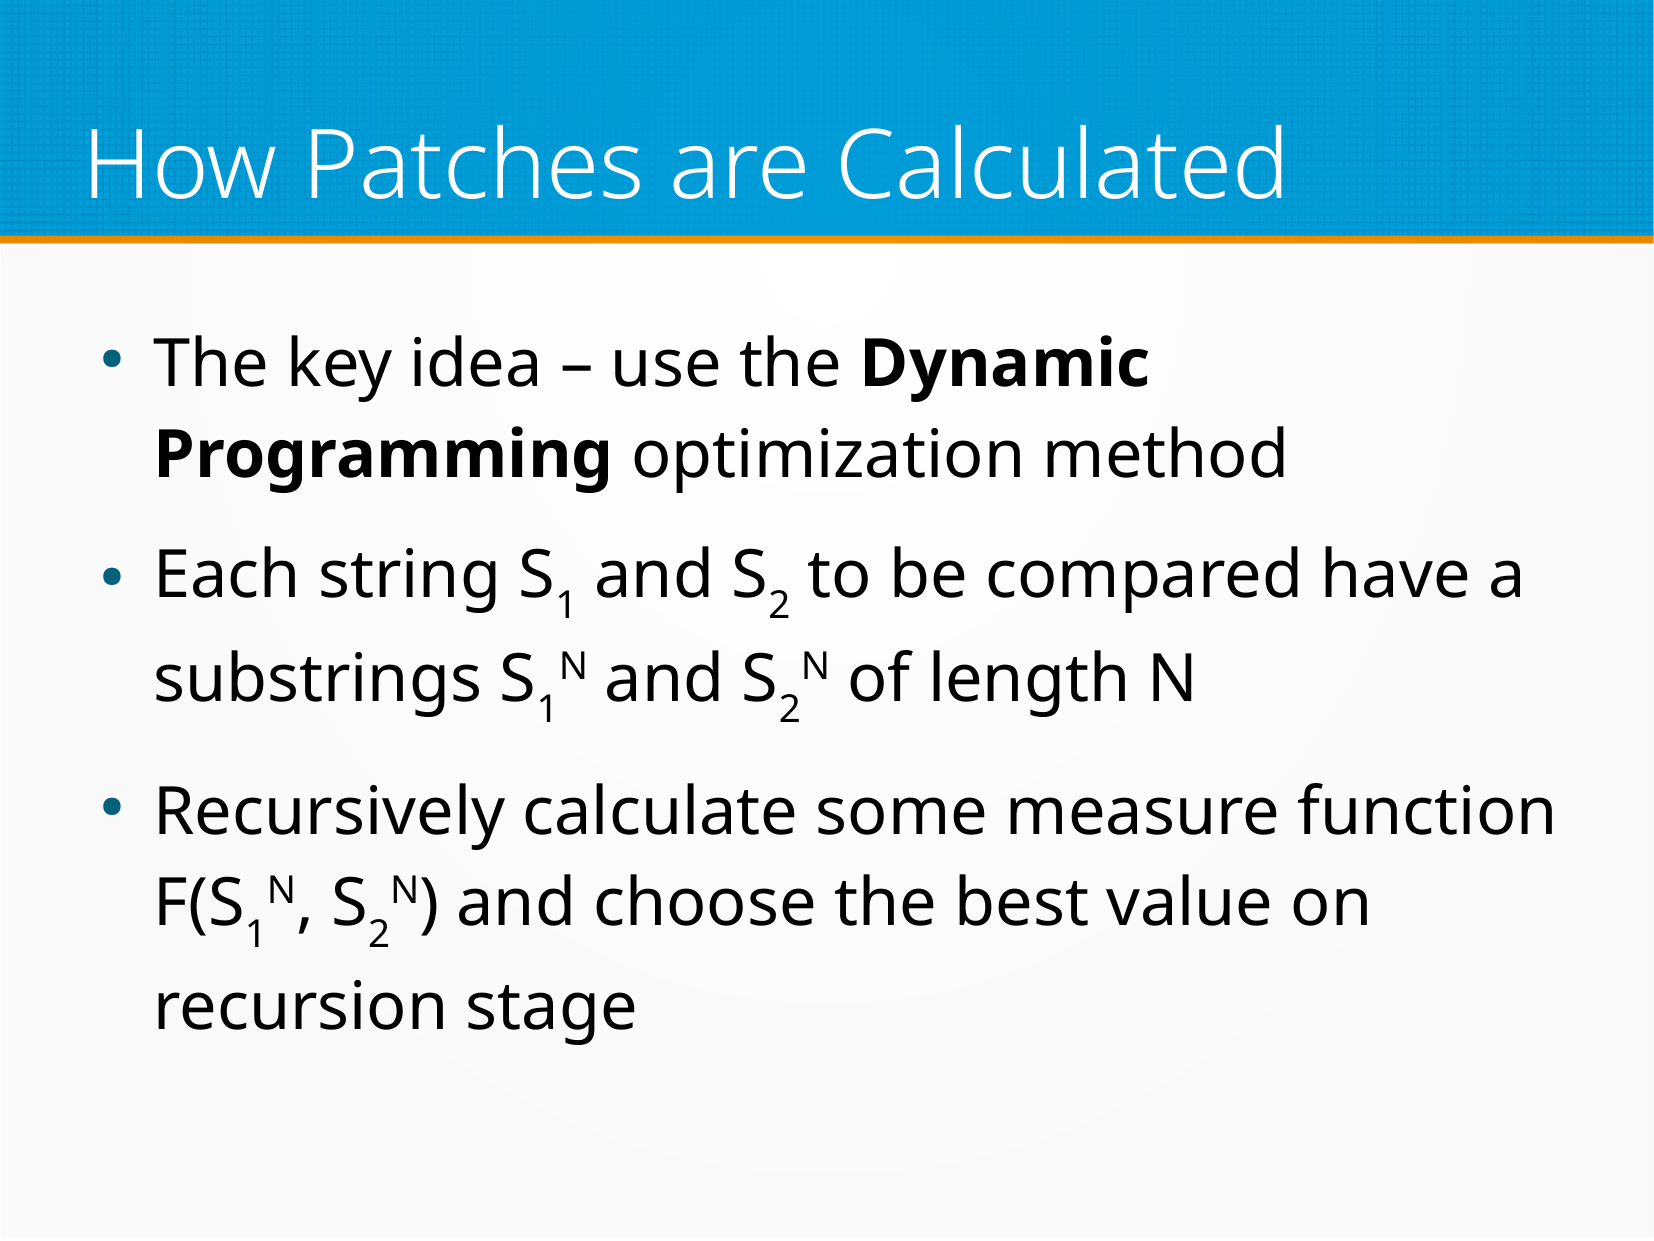

# How Patches are Calculated
The key idea – use the Dynamic Programming optimization method
Each string S1 and S2 to be compared have a substrings S1N and S2N of length N
Recursively calculate some measure function F(S1N, S2N) and choose the best value on recursion stage